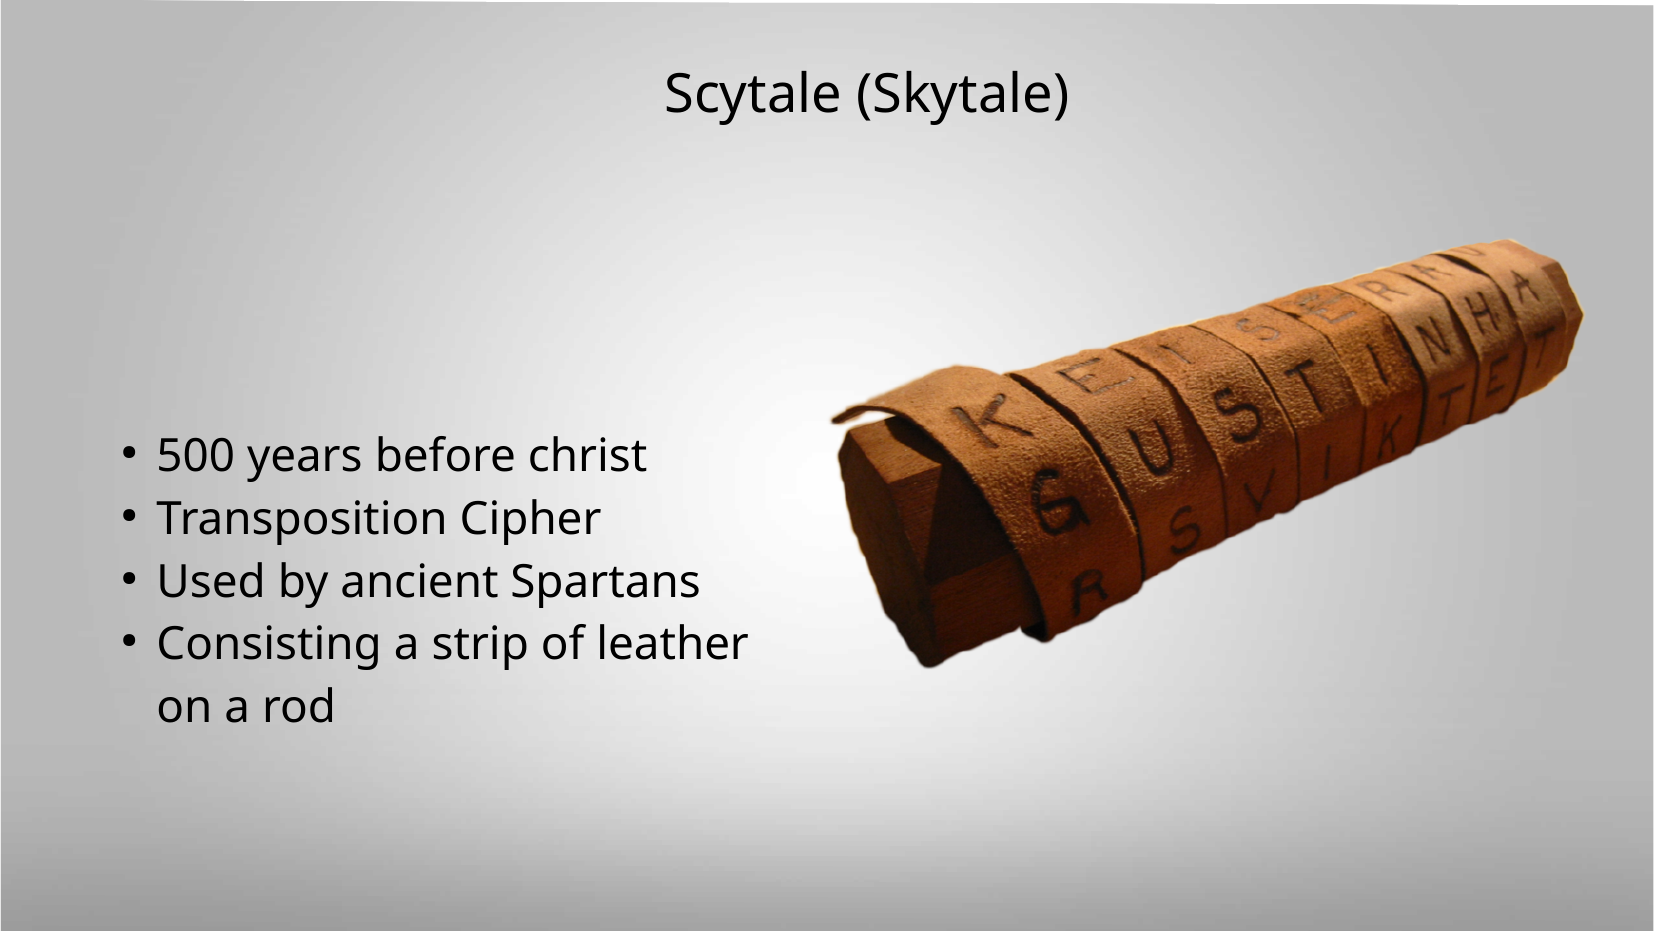

Scytale (Skytale)
500 years before christ
Transposition Cipher
Used by ancient Spartans
Consisting a strip of leather on a rod